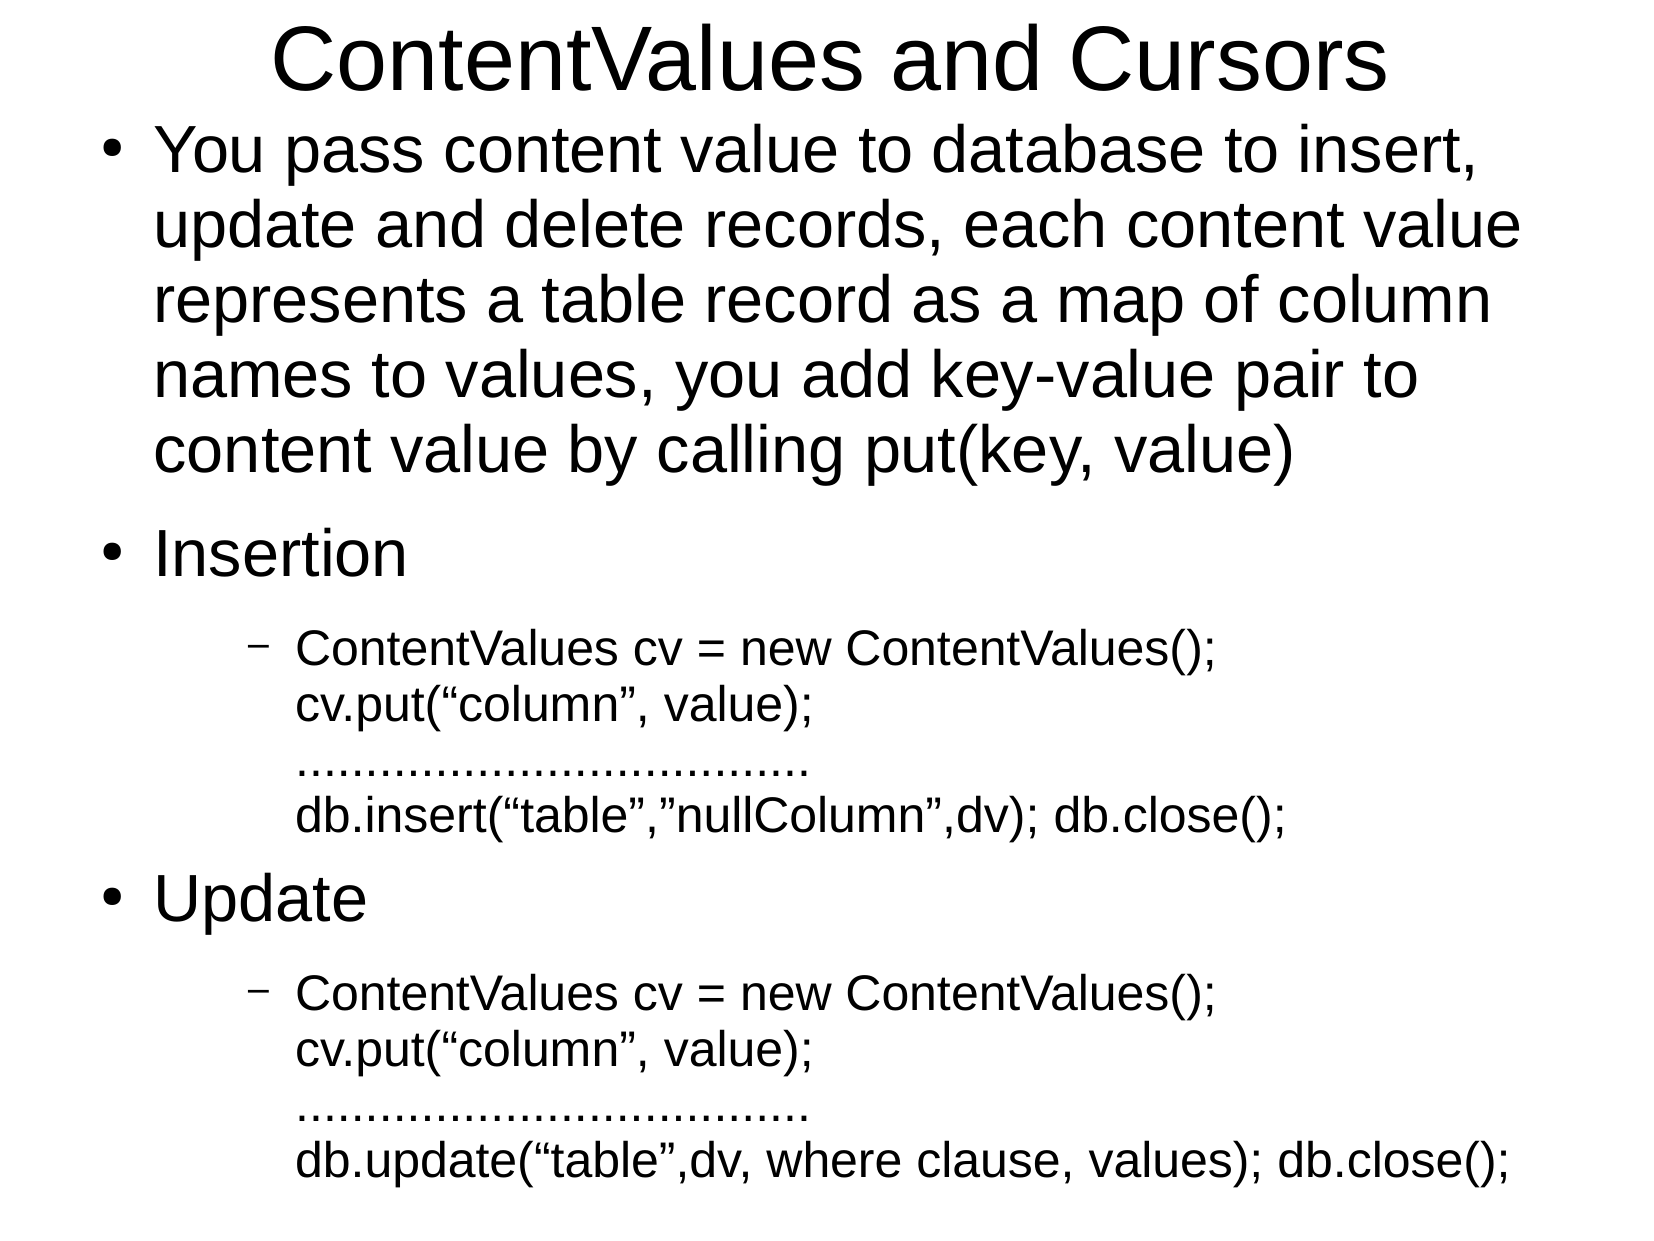

ContentValues and Cursors
# You pass content value to database to insert, update and delete records, each content value represents a table record as a map of column names to values, you add key-value pair to content value by calling put(key, value)
Insertion
ContentValues cv = new ContentValues();
cv.put(“column”, value);
.....................................
db.insert(“table”,”nullColumn”,dv); db.close();
Update
ContentValues cv = new ContentValues();
cv.put(“column”, value);
.....................................
db.update(“table”,dv, where clause, values); db.close();